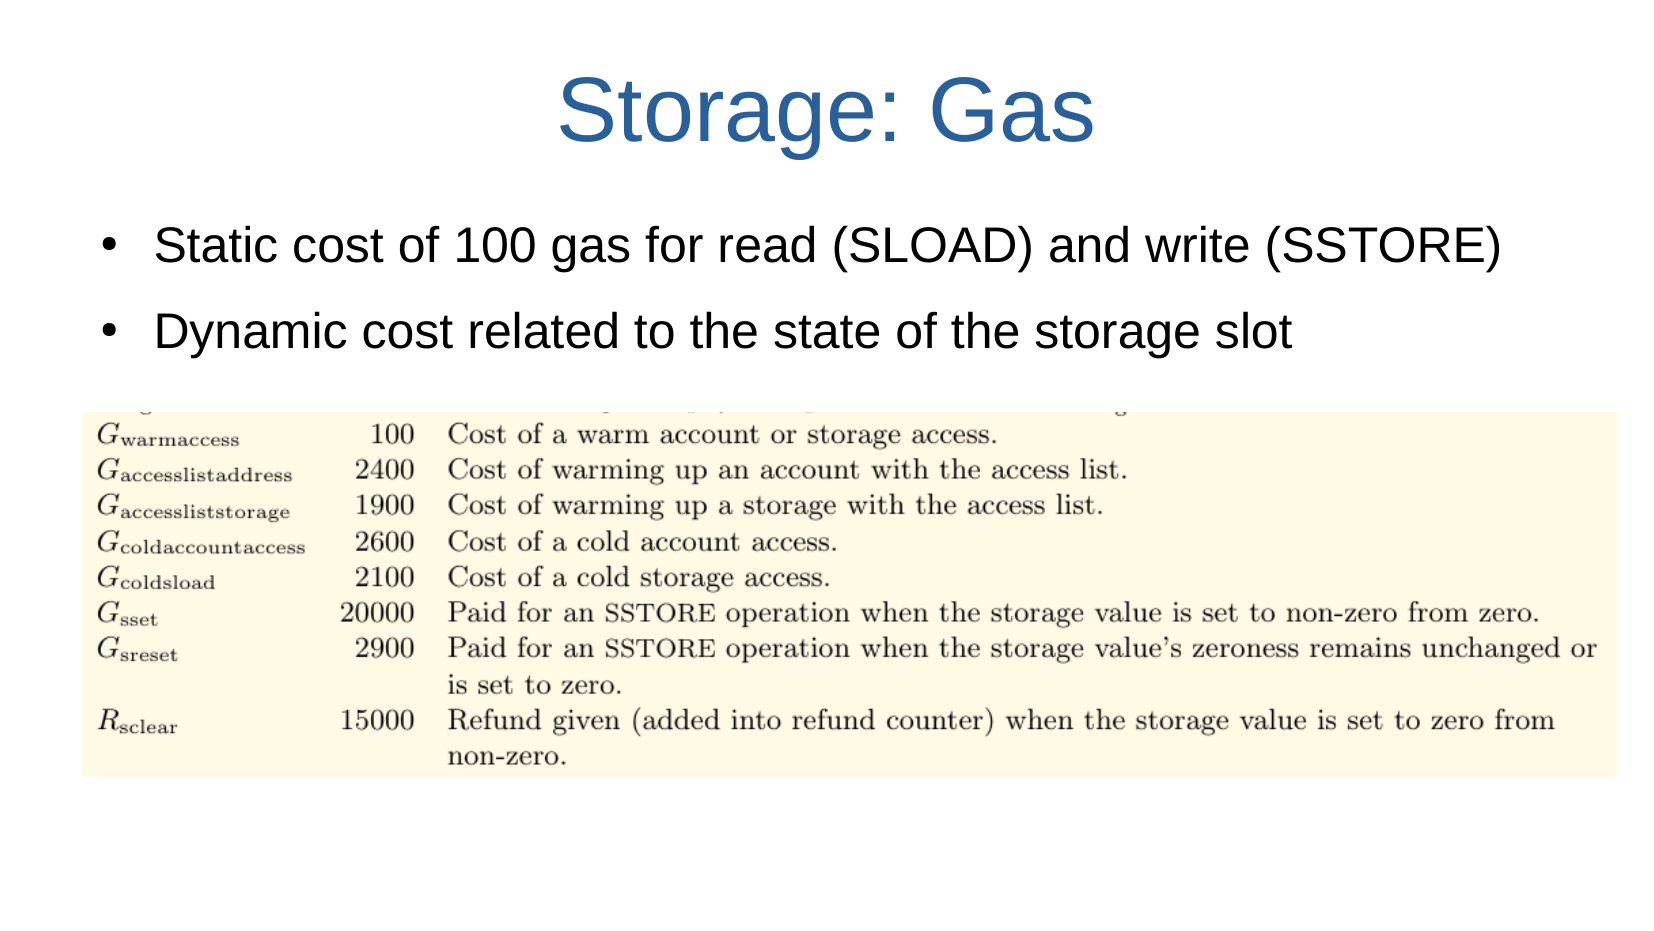

# Storage: Gas
Static cost of 100 gas for read (SLOAD) and write (SSTORE)
Dynamic cost related to the state of the storage slot